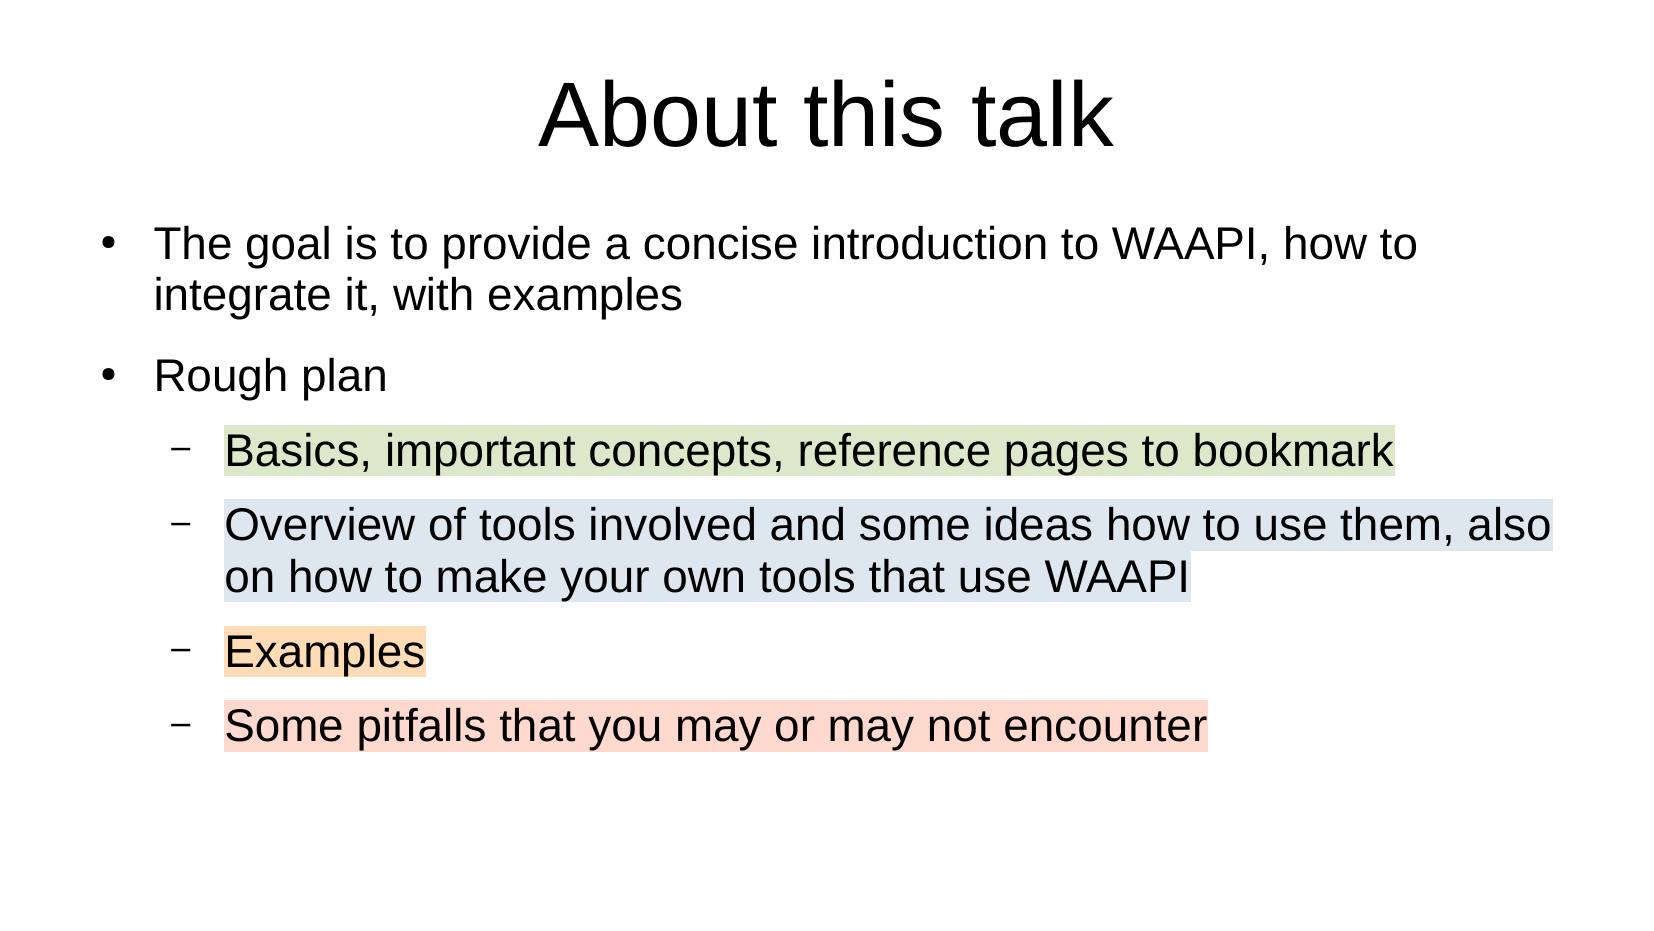

# About this talk
The goal is to provide a concise introduction to WAAPI, how to integrate it, with examples
Rough plan
Basics, important concepts, reference pages to bookmark
Overview of tools involved and some ideas how to use them, also on how to make your own tools that use WAAPI
Examples
Some pitfalls that you may or may not encounter